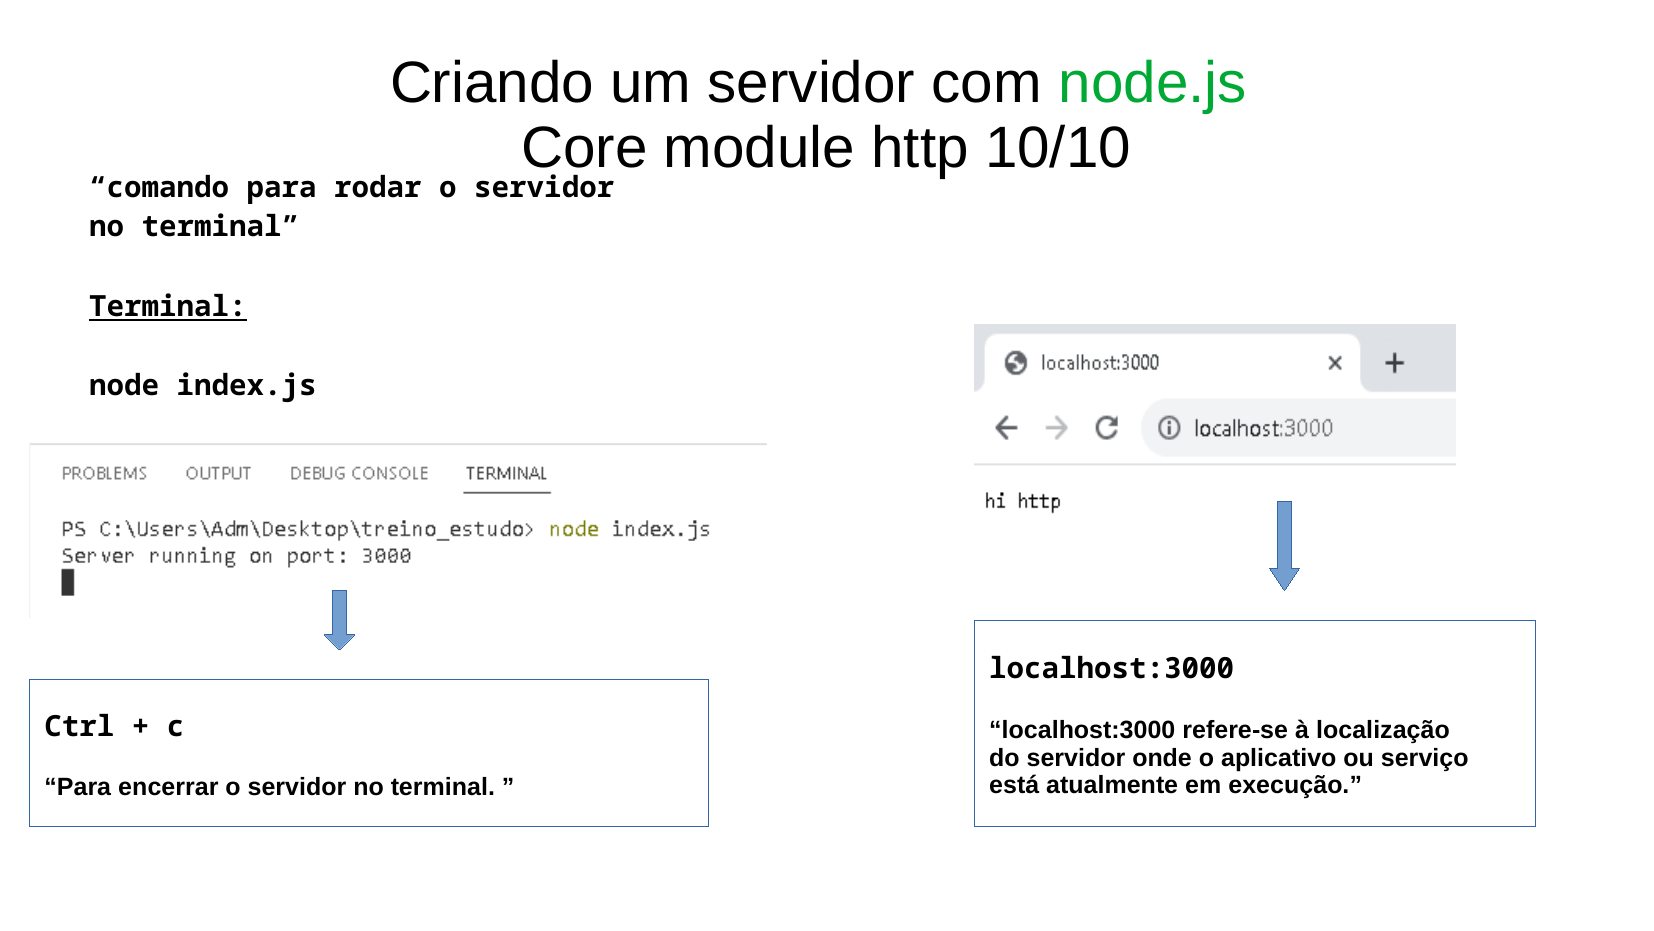

# Criando um servidor com node.js Core module http 10/10
“comando para rodar o servidor
no terminal”
Terminal:
node index.js
localhost:3000
“localhost:3000 refere-se à localização
do servidor onde o aplicativo ou serviço
está atualmente em execução.”
Ctrl + c
“Para encerrar o servidor no terminal. ”